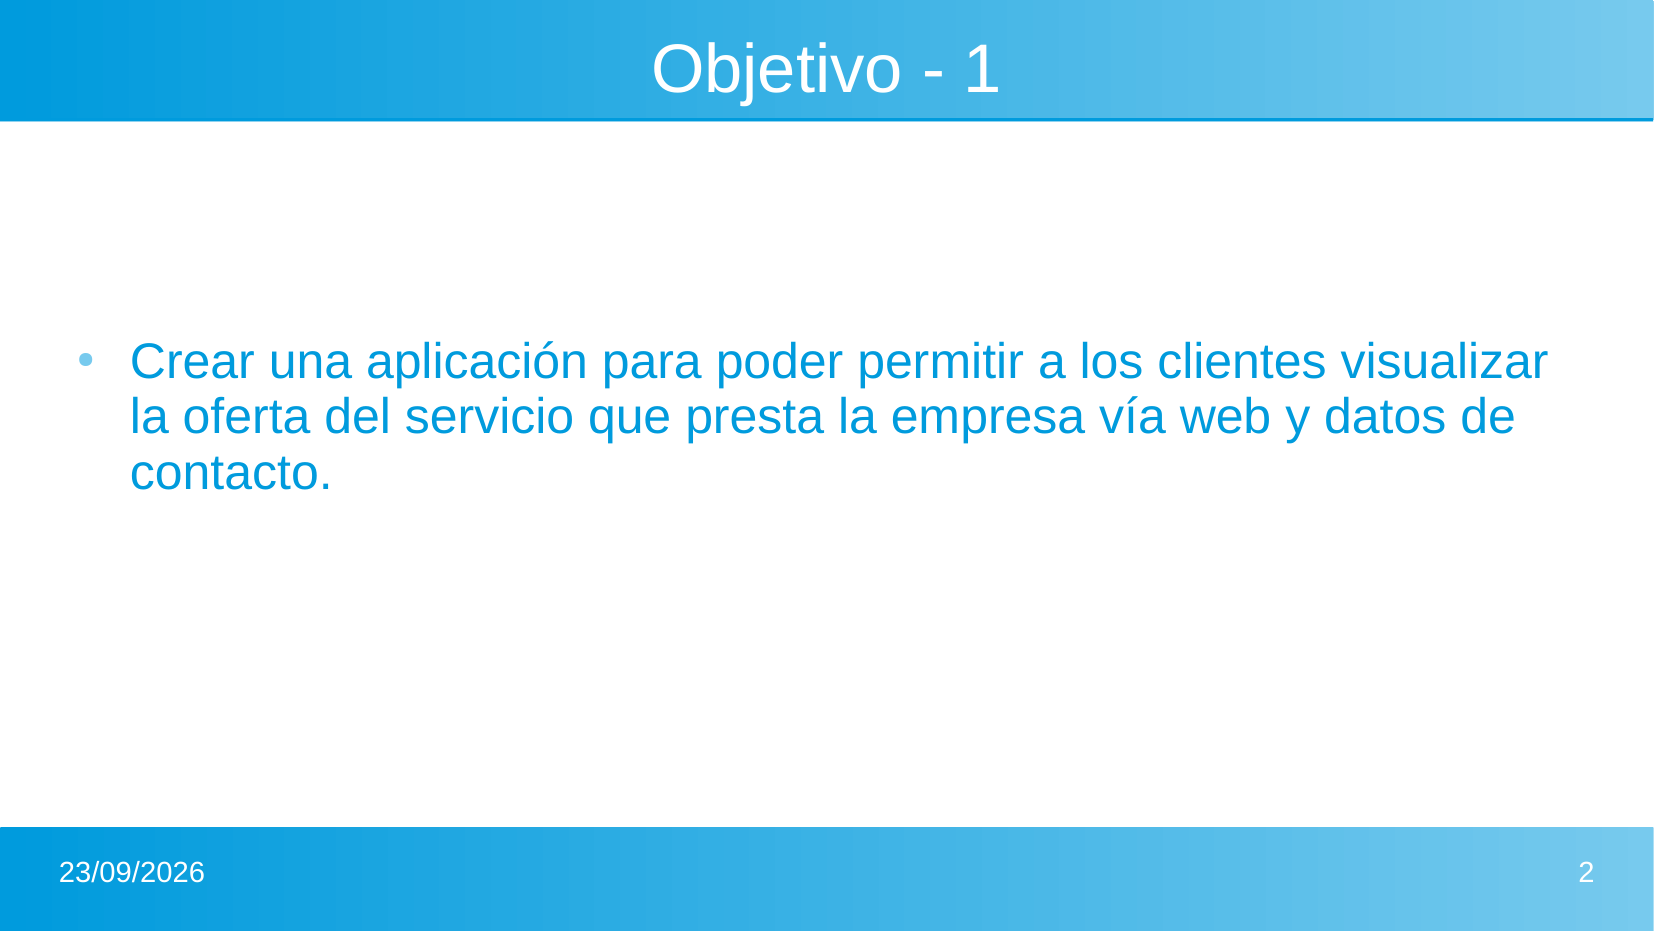

# Objetivo - 1
Crear una aplicación para poder permitir a los clientes visualizar la oferta del servicio que presta la empresa vía web y datos de contacto.
2